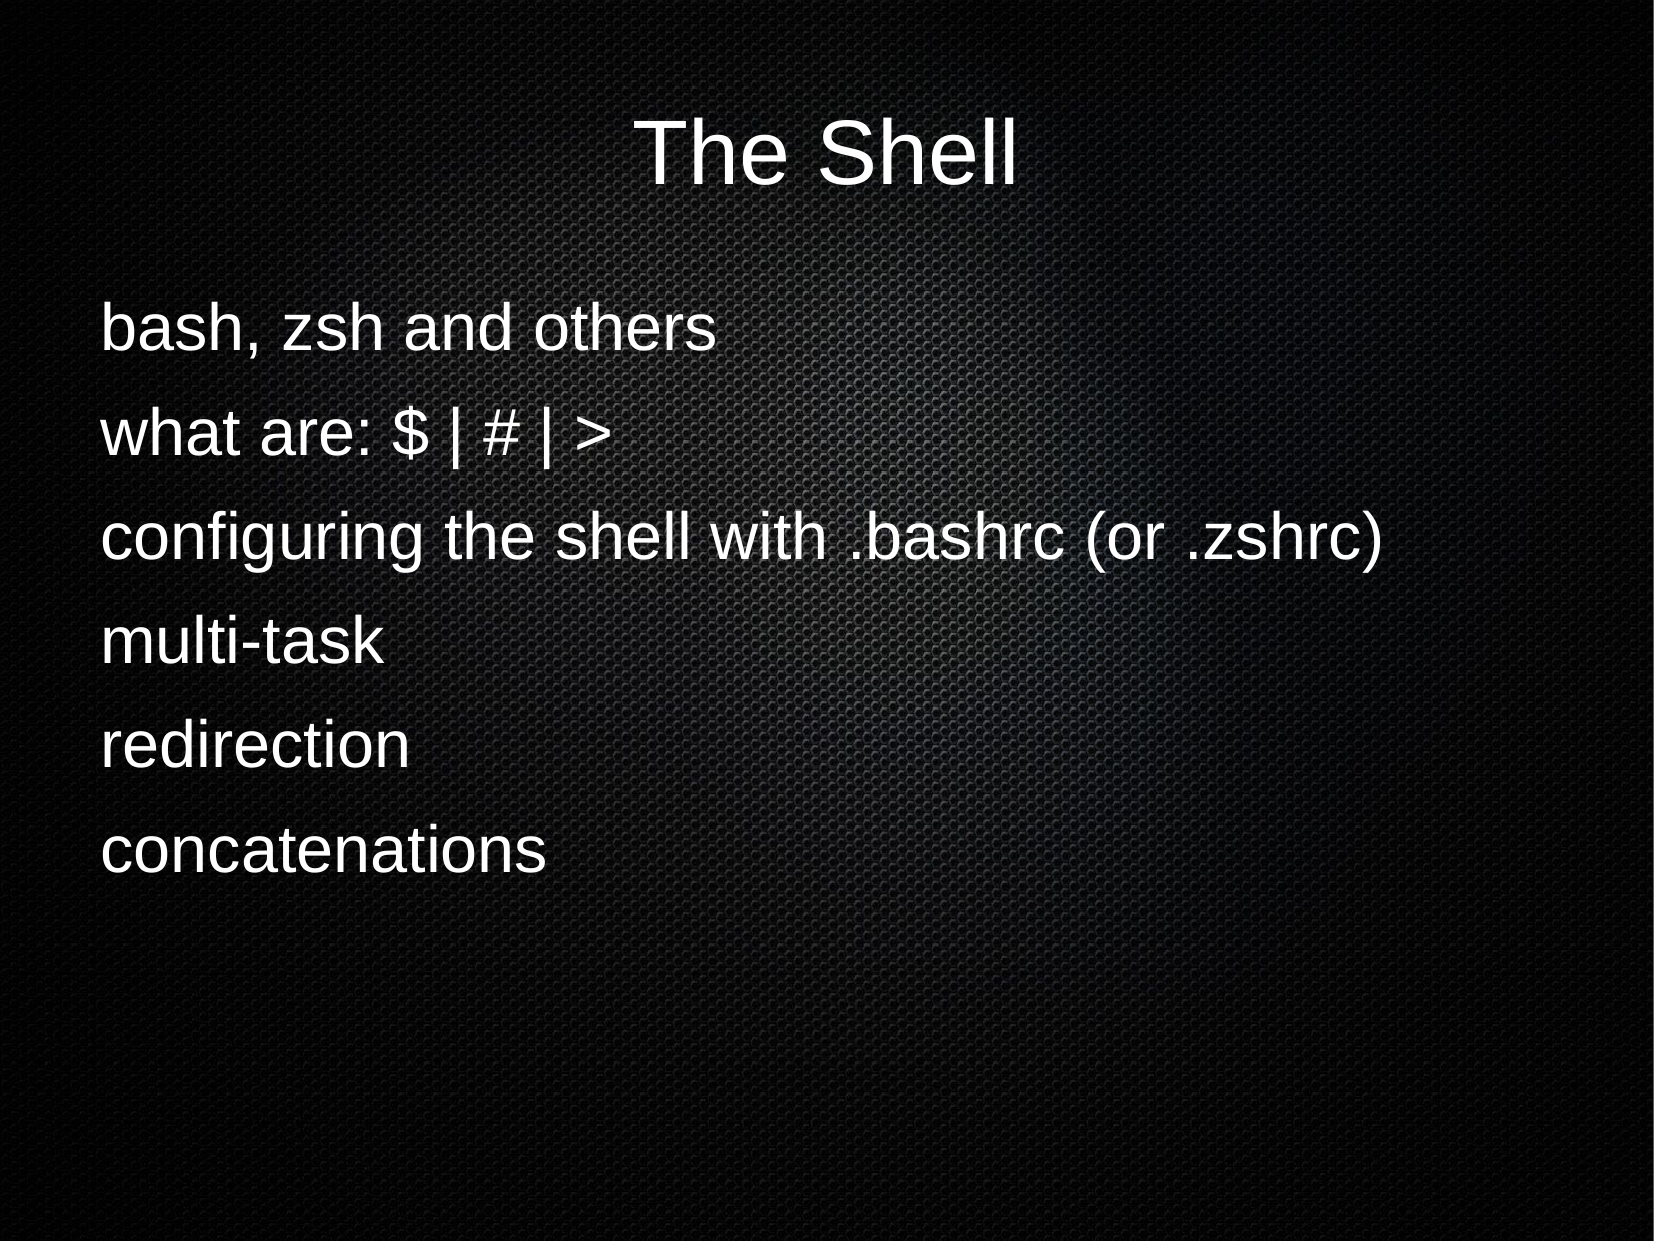

# The Shell
bash, zsh and others
what are: $ | # | >
configuring the shell with .bashrc (or .zshrc)
multi-task
redirection
concatenations